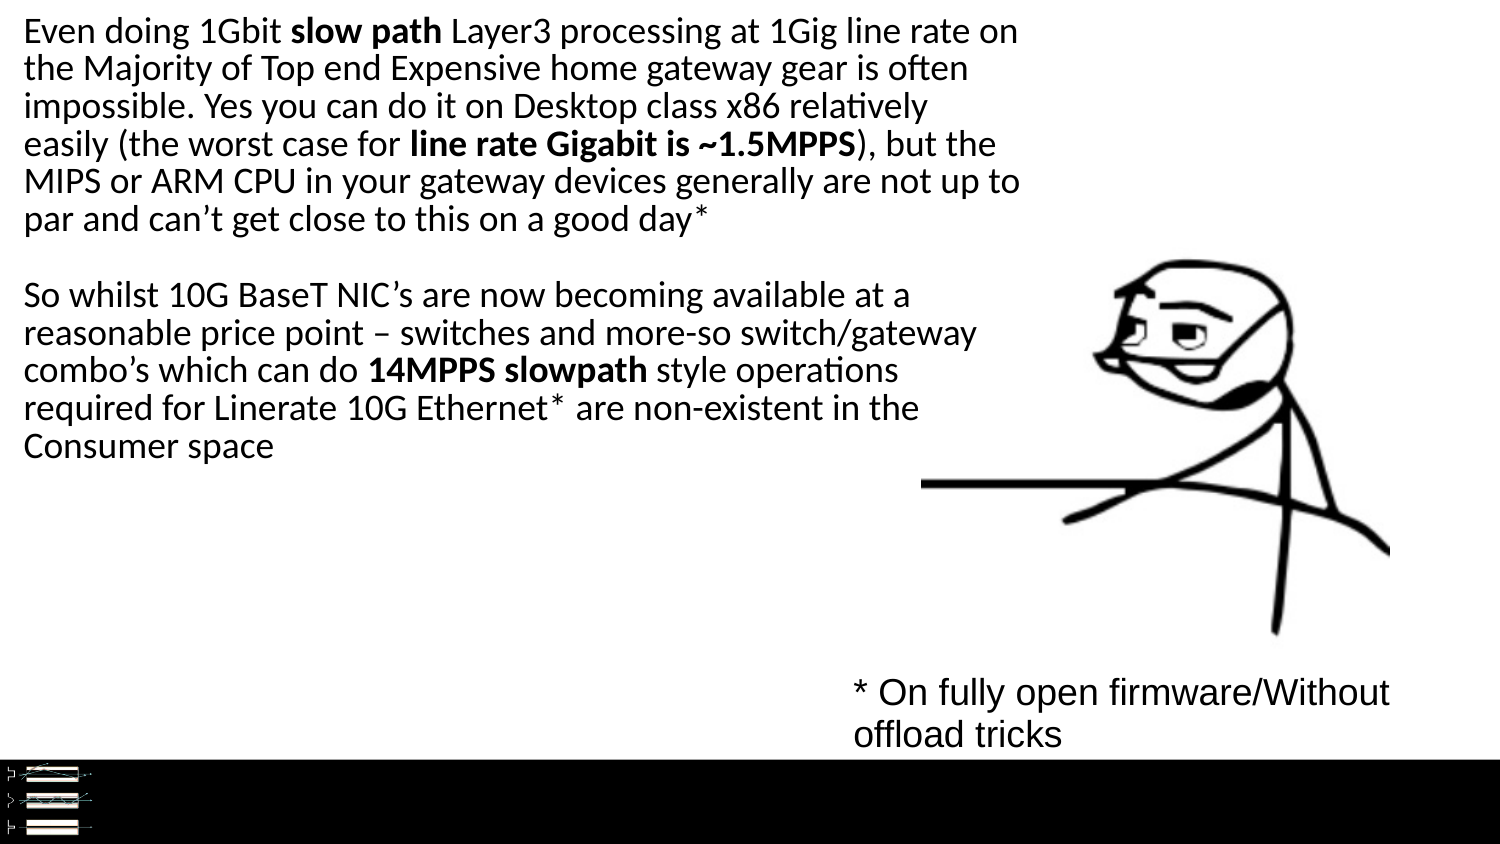

# Even doing 1Gbit slow path Layer3 processing at 1Gig line rate on the Majority of Top end Expensive home gateway gear is often impossible. Yes you can do it on Desktop class x86 relatively easily (the worst case for line rate Gigabit is ~1.5MPPS), but the MIPS or ARM CPU in your gateway devices generally are not up to par and can’t get close to this on a good day* So whilst 10G BaseT NIC’s are now becoming available at a reasonable price point – switches and more-so switch/gateway combo’s which can do 14MPPS slowpath style operations required for Linerate 10G Ethernet* are non-existent in the Consumer space
* On fully open firmware/Without offload tricks